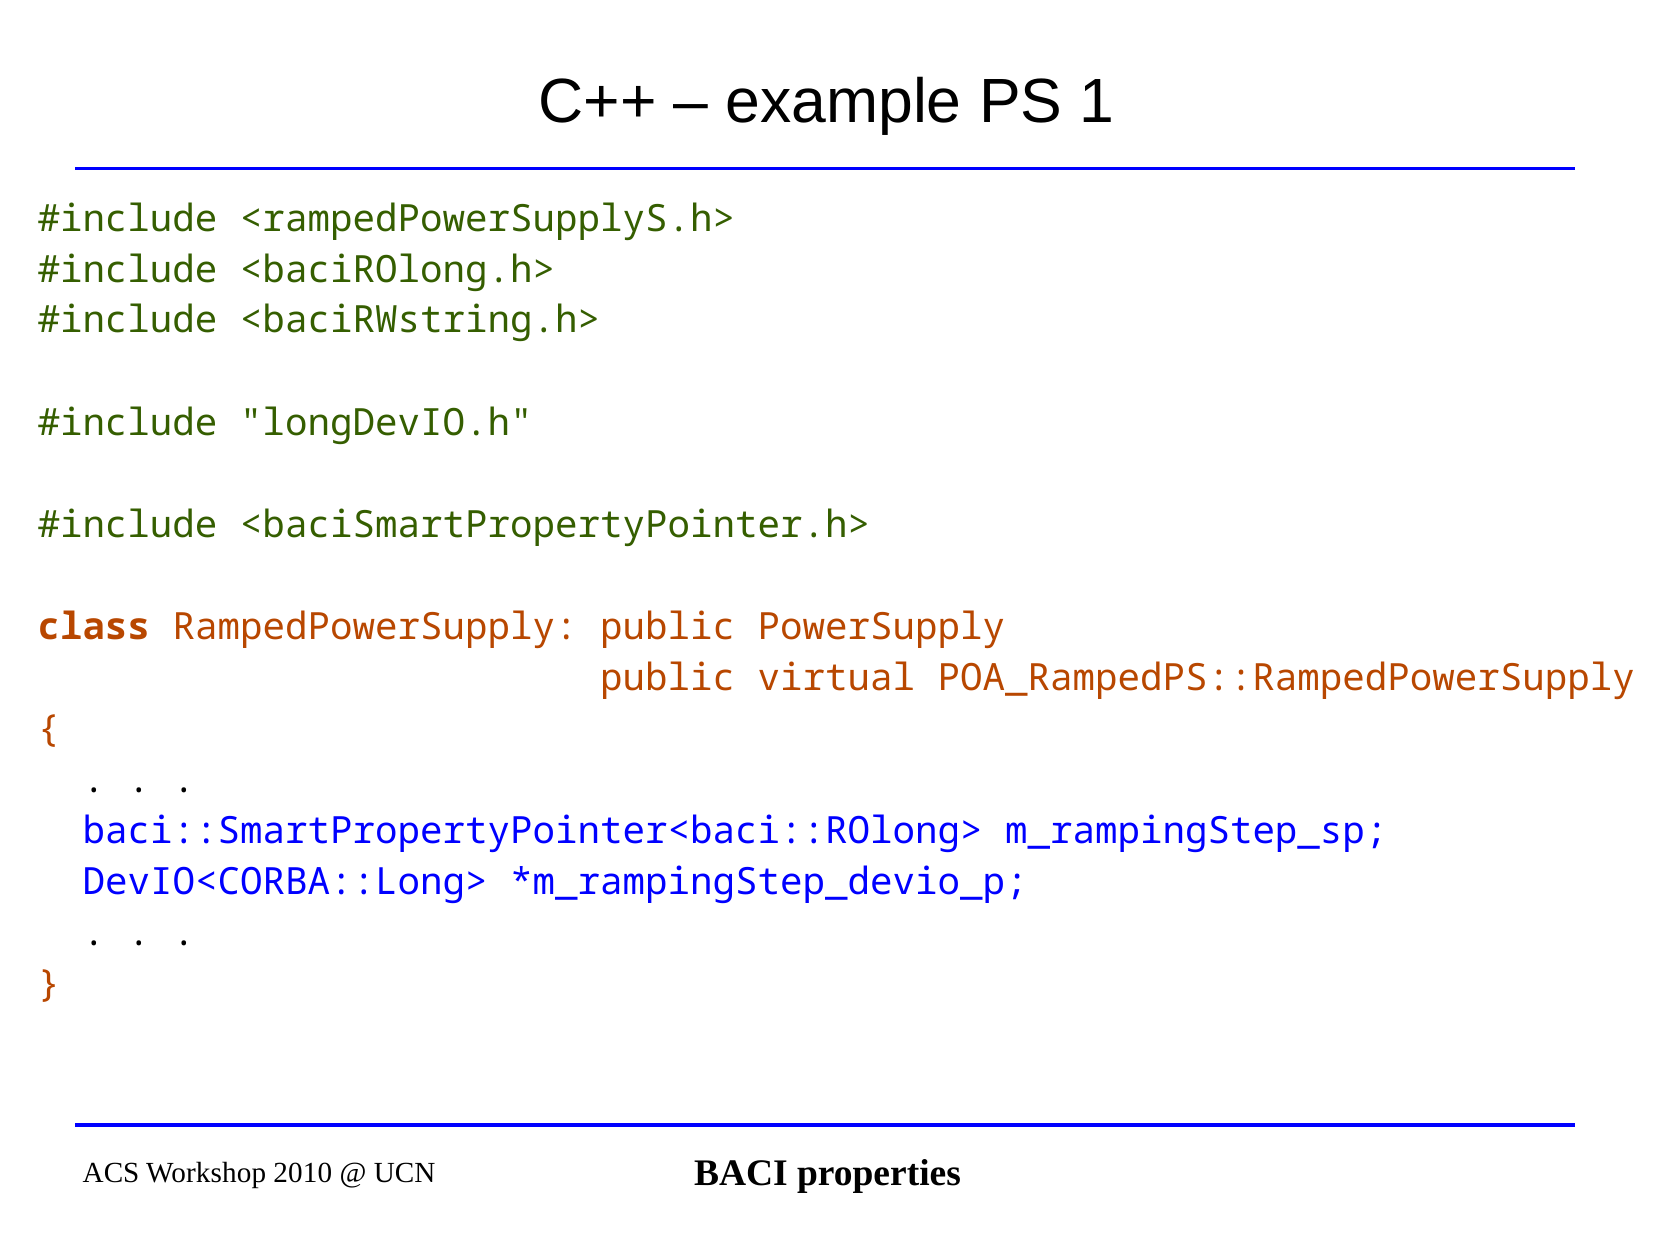

# C++ – example PS 1
#include <rampedPowerSupplyS.h>
#include <baciROlong.h>
#include <baciRWstring.h>
#include "longDevIO.h"
#include <baciSmartPropertyPointer.h>
class RampedPowerSupply: public PowerSupply
 public virtual POA_RampedPS::RampedPowerSupply
{
 . . .
 baci::SmartPropertyPointer<baci::ROlong> m_rampingStep_sp;
 DevIO<CORBA::Long> *m_rampingStep_devio_p;
 . . .
}